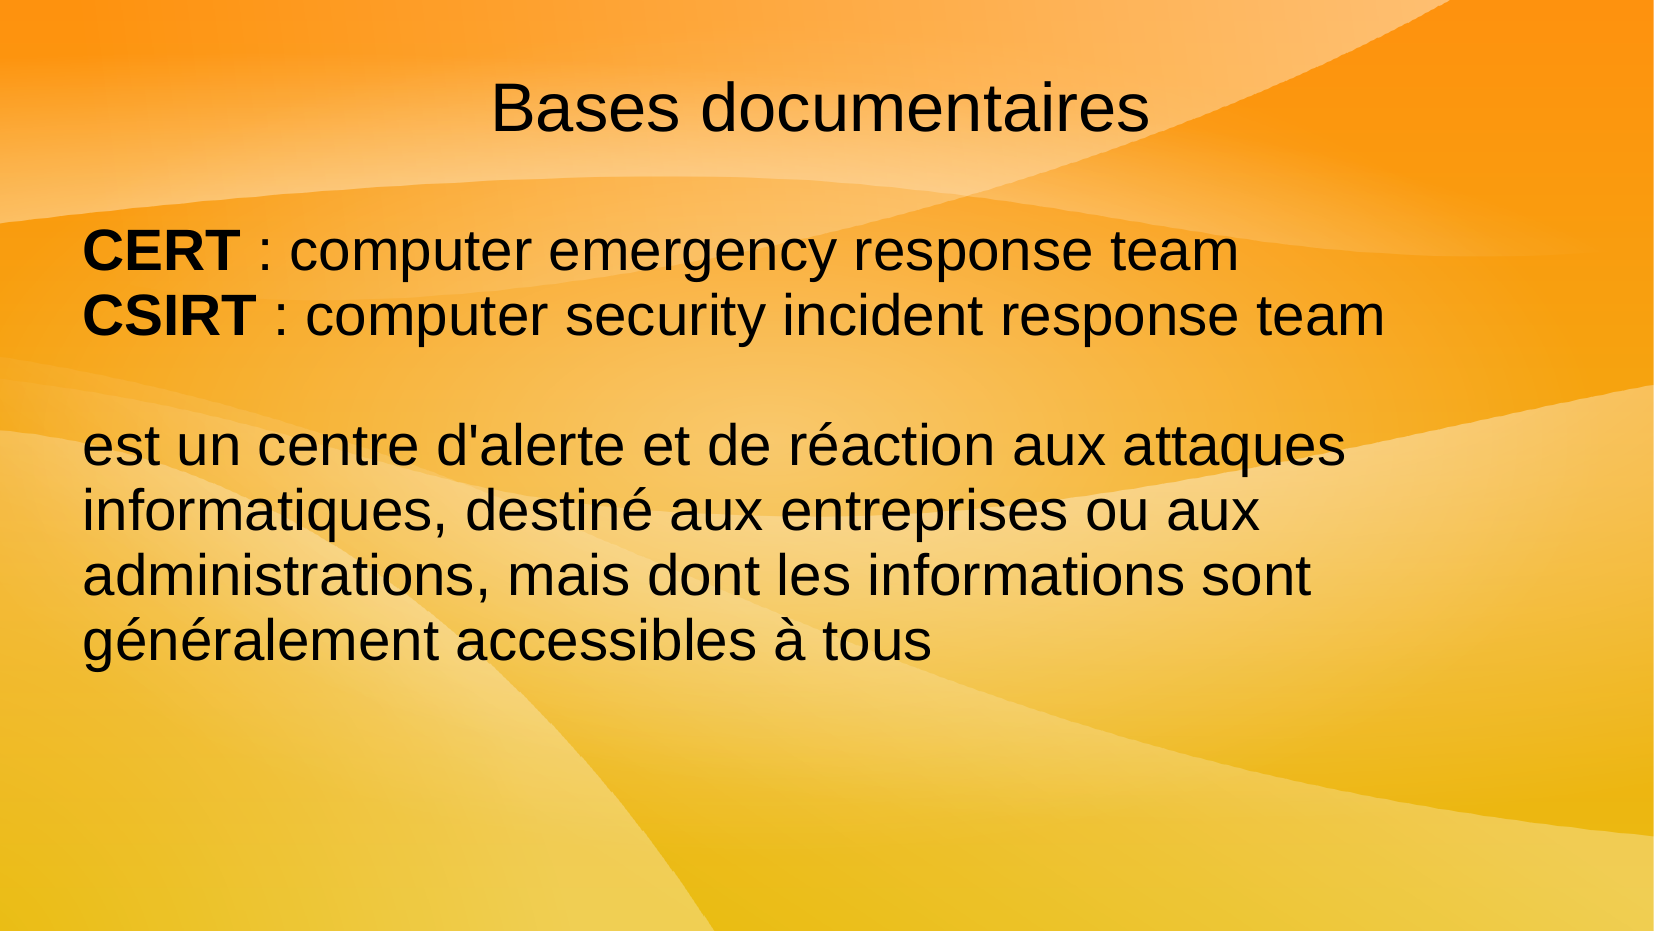

# Bases documentaires
CERT : computer emergency response team
CSIRT : computer security incident response team
est un centre d'alerte et de réaction aux attaques informatiques, destiné aux entreprises ou aux administrations, mais dont les informations sont généralement accessibles à tous